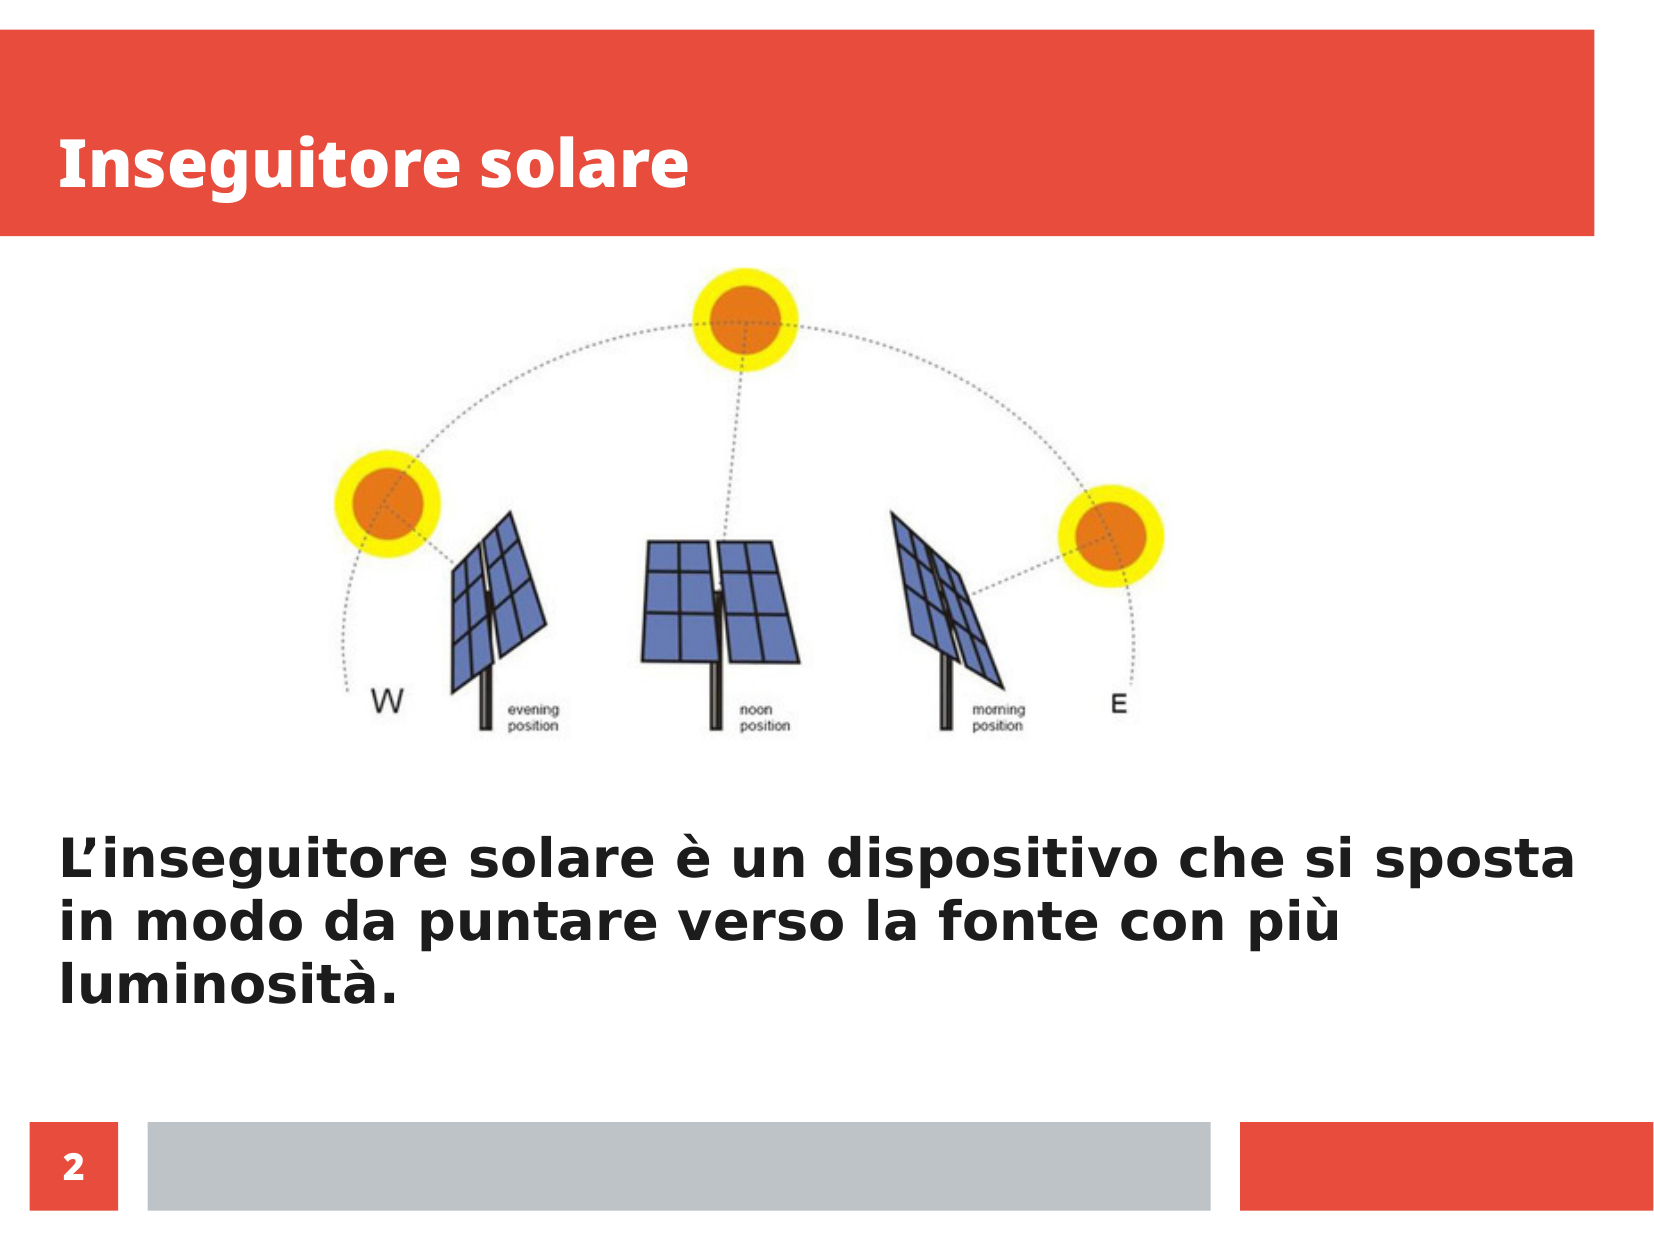

# Inseguitore solare
L’inseguitore solare è un dispositivo che si sposta in modo da puntare verso la fonte con più luminosità.
2